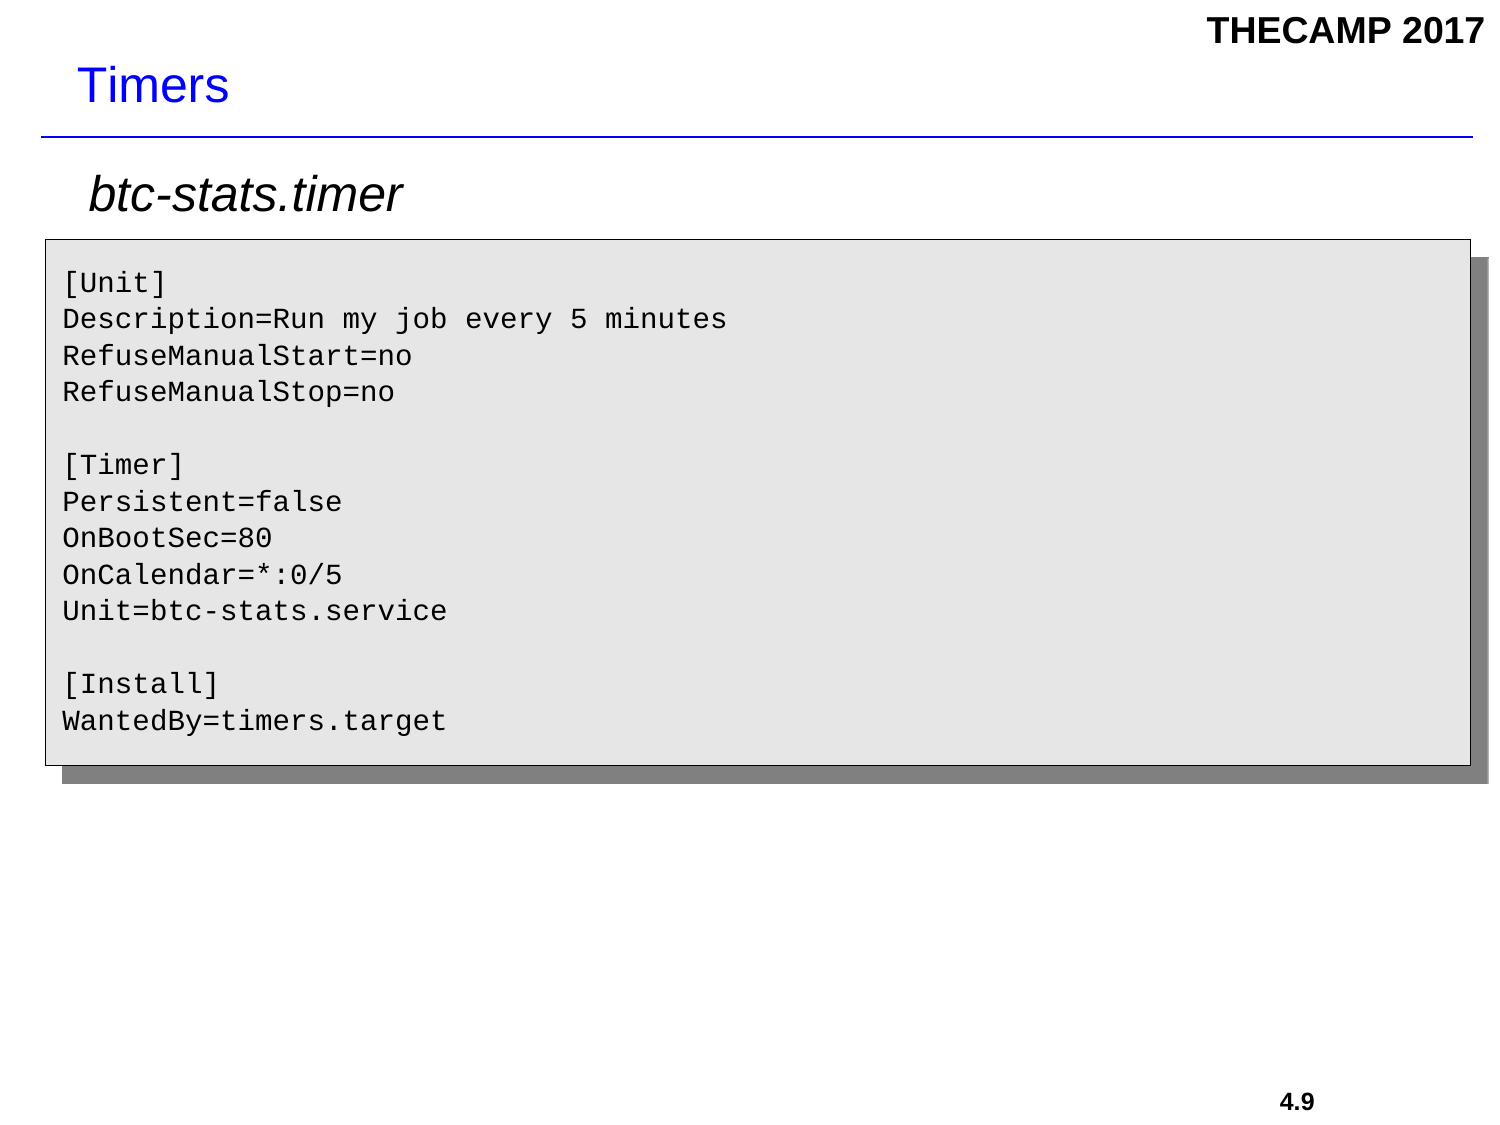

# Timers
btc-stats.timer
 [Unit]
 Description=Run my job every 5 minutes
 RefuseManualStart=no
 RefuseManualStop=no
 [Timer]
 Persistent=false
 OnBootSec=80
 OnCalendar=*:0/5
 Unit=btc-stats.service
 [Install]
 WantedBy=timers.target